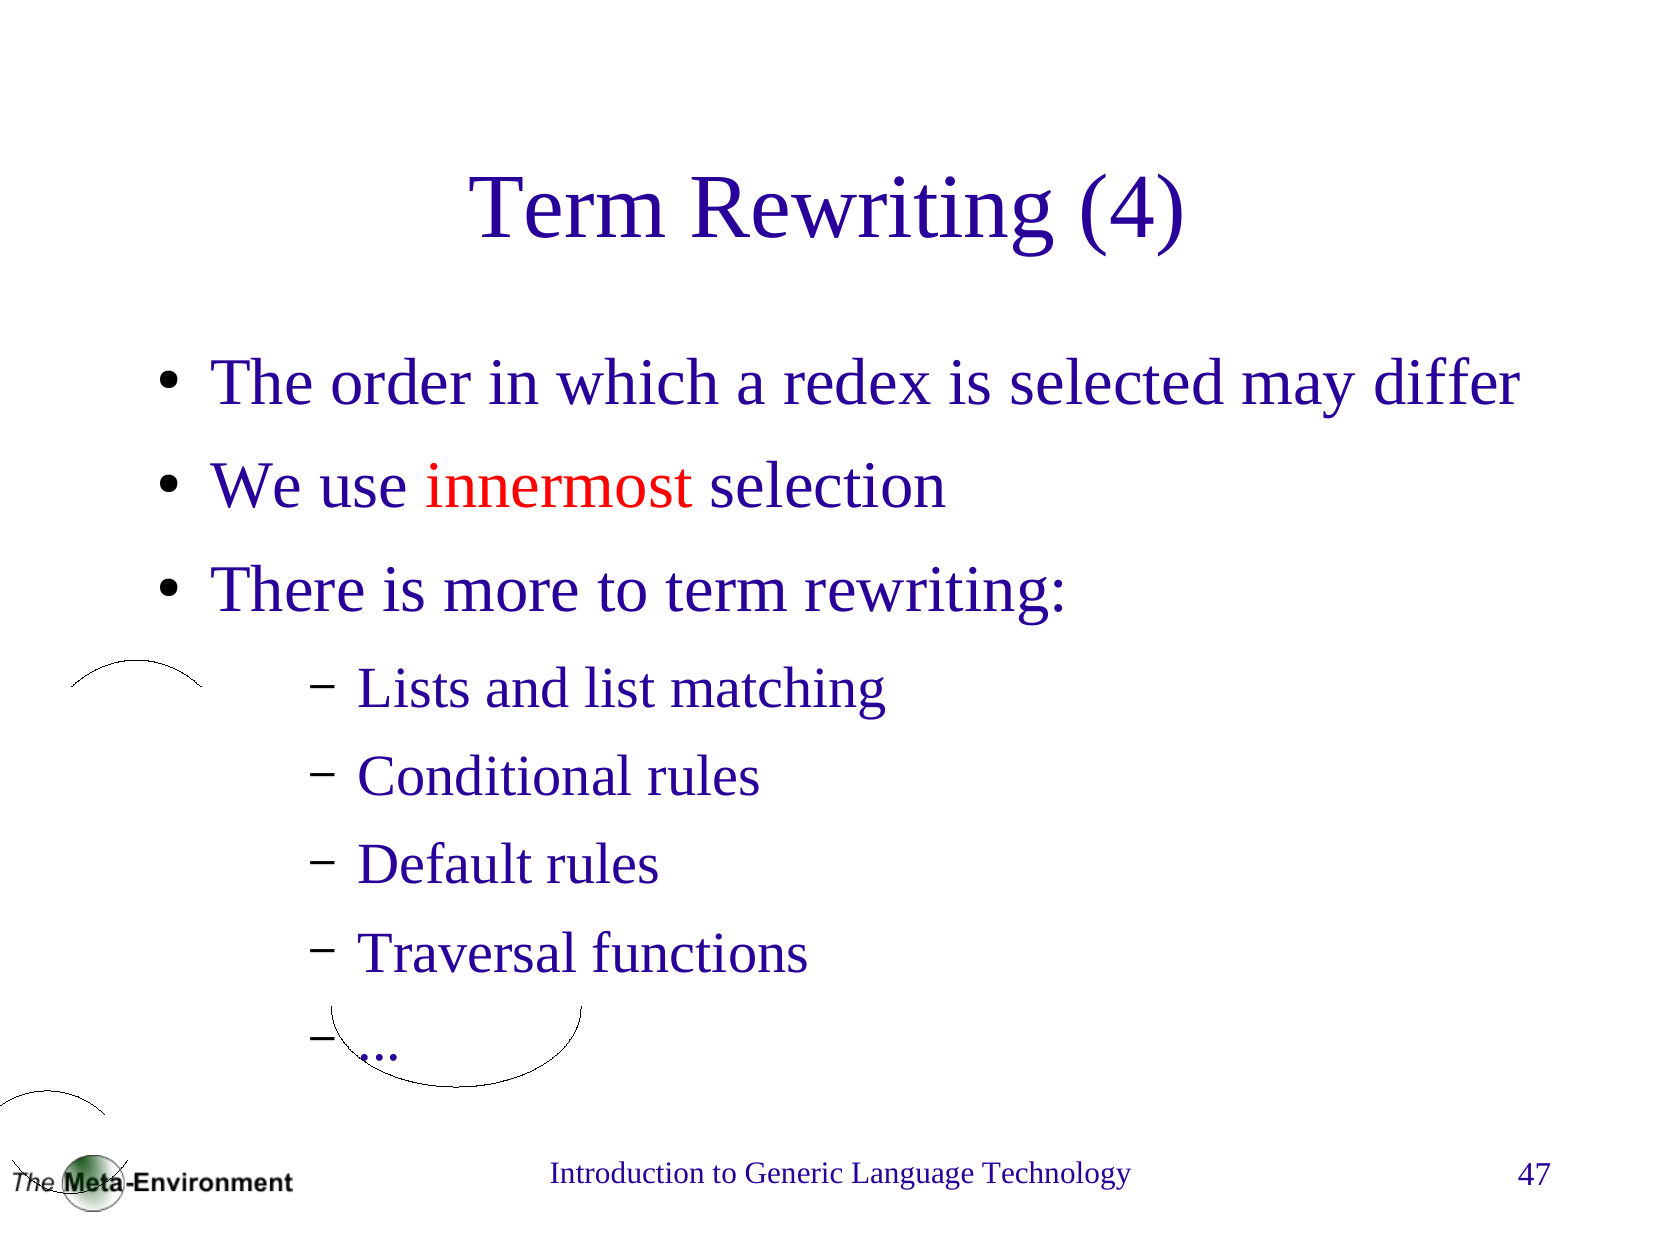

# Term Rewriting (4)
The order in which a redex is selected may differ
We use innermost selection
There is more to term rewriting:
Lists and list matching
Conditional rules
Default rules
Traversal functions
...